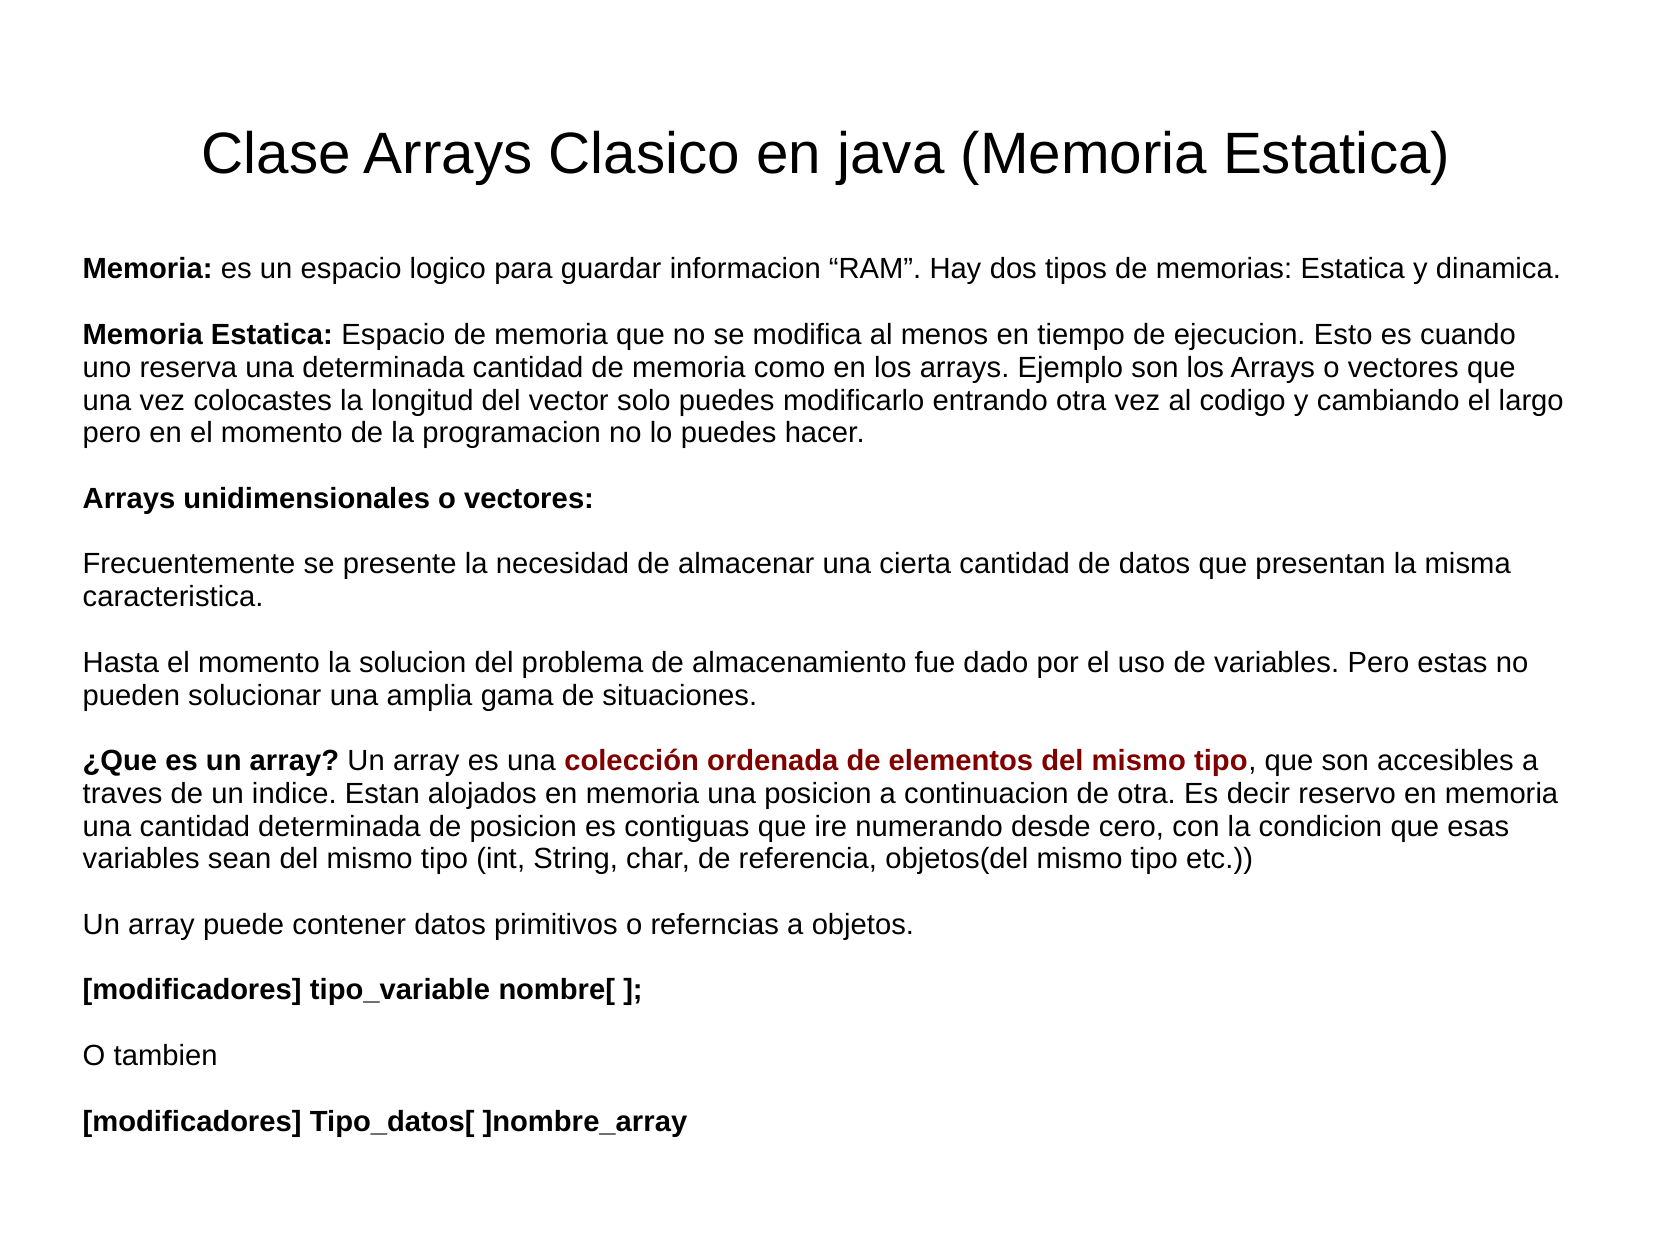

# Clase Arrays Clasico en java (Memoria Estatica)
Memoria: es un espacio logico para guardar informacion “RAM”. Hay dos tipos de memorias: Estatica y dinamica.
Memoria Estatica: Espacio de memoria que no se modifica al menos en tiempo de ejecucion. Esto es cuando uno reserva una determinada cantidad de memoria como en los arrays. Ejemplo son los Arrays o vectores que una vez colocastes la longitud del vector solo puedes modificarlo entrando otra vez al codigo y cambiando el largo pero en el momento de la programacion no lo puedes hacer.
Arrays unidimensionales o vectores:
Frecuentemente se presente la necesidad de almacenar una cierta cantidad de datos que presentan la misma caracteristica.
Hasta el momento la solucion del problema de almacenamiento fue dado por el uso de variables. Pero estas no pueden solucionar una amplia gama de situaciones.
¿Que es un array? Un array es una colección ordenada de elementos del mismo tipo, que son accesibles a traves de un indice. Estan alojados en memoria una posicion a continuacion de otra. Es decir reservo en memoria una cantidad determinada de posicion es contiguas que ire numerando desde cero, con la condicion que esas variables sean del mismo tipo (int, String, char, de referencia, objetos(del mismo tipo etc.))
Un array puede contener datos primitivos o referncias a objetos.
[modificadores] tipo_variable nombre[ ];
O tambien
[modificadores] Tipo_datos[ ]nombre_array